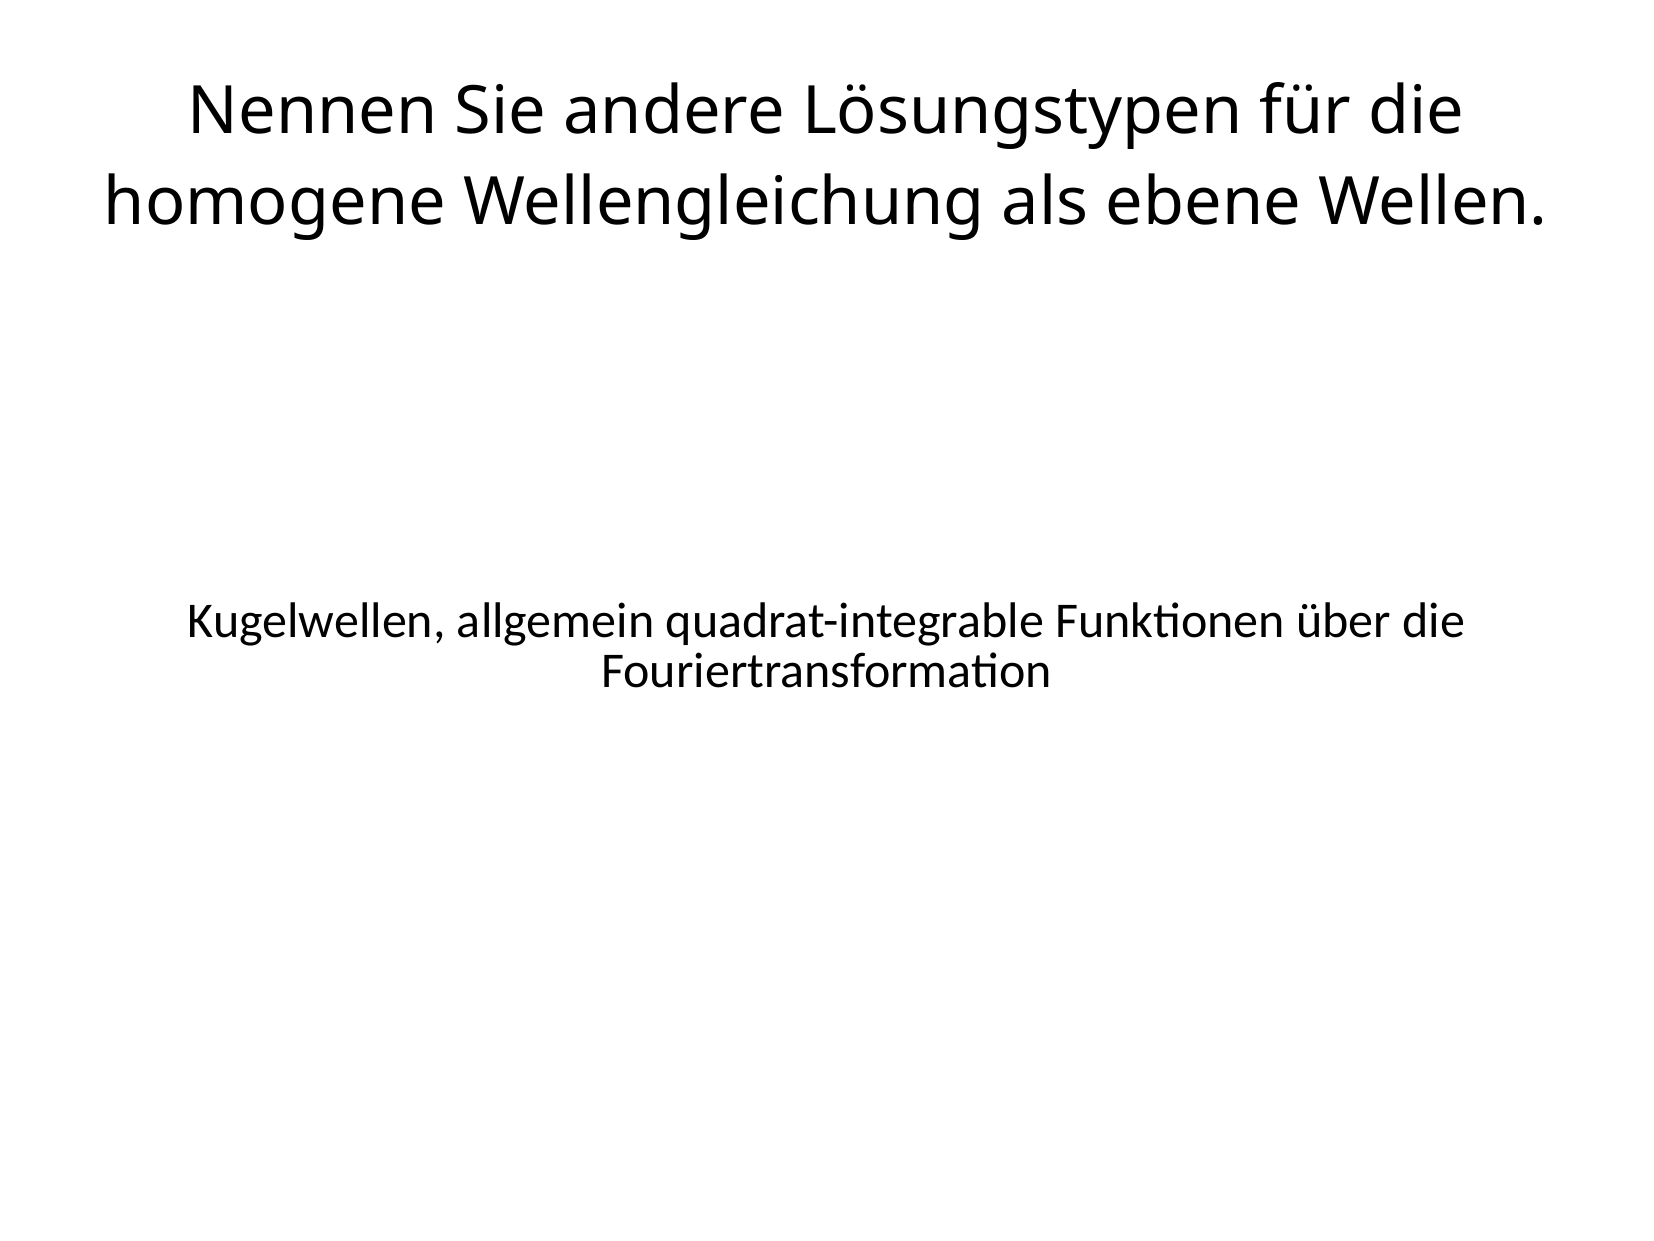

# Nennen Sie andere Lösungstypen für die homogene Wellengleichung als ebene Wellen.
Kugelwellen, allgemein quadrat-integrable Funktionen über die Fouriertransformation